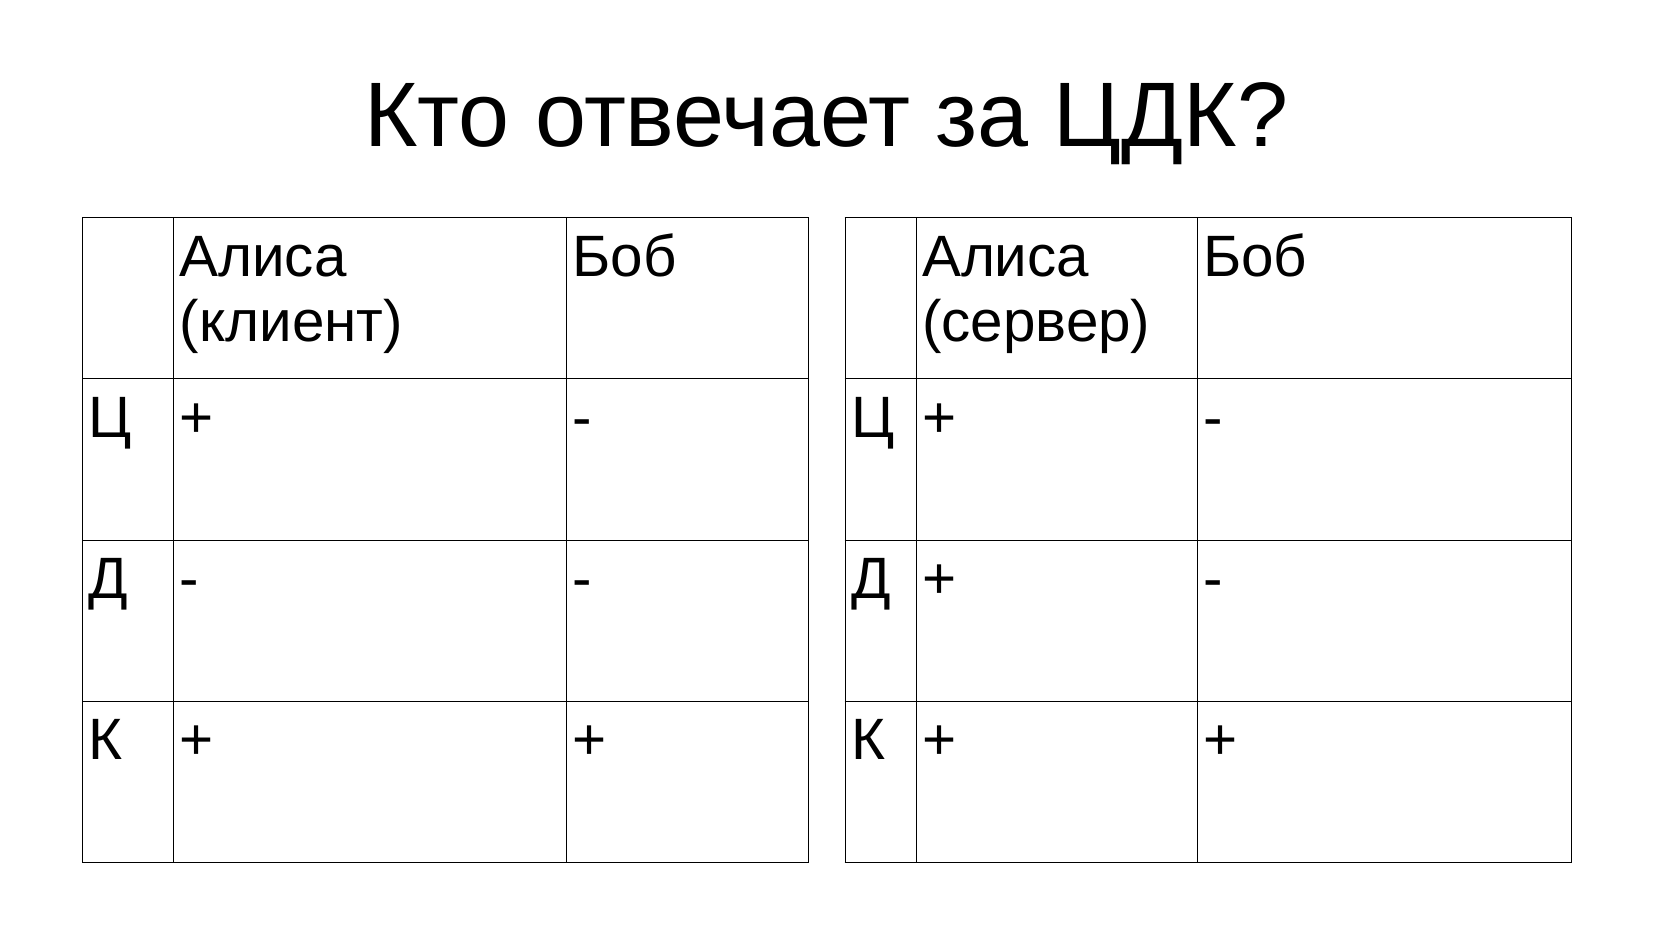

# Кто отвечает за ЦДК?
| | Алиса (клиент) | Боб |
| --- | --- | --- |
| Ц | + | - |
| Д | - | - |
| К | + | + |
| | Алиса (сервер) | Боб |
| --- | --- | --- |
| Ц | + | - |
| Д | + | - |
| К | + | + |